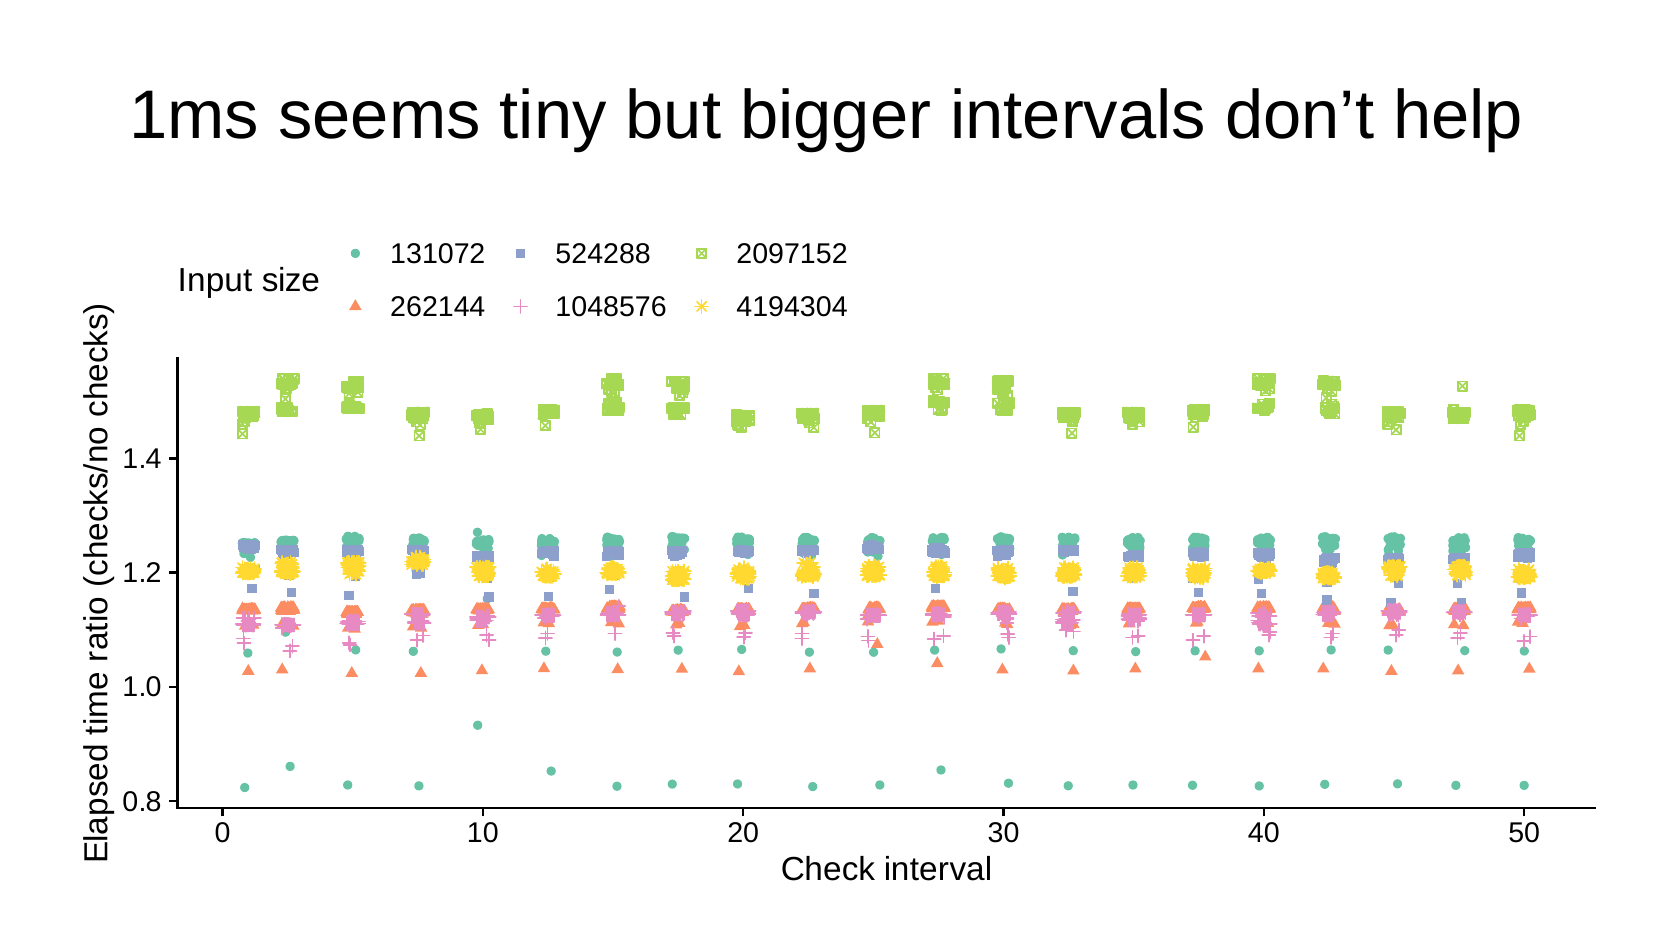

# 1ms seems tiny but bigger intervals don’t help